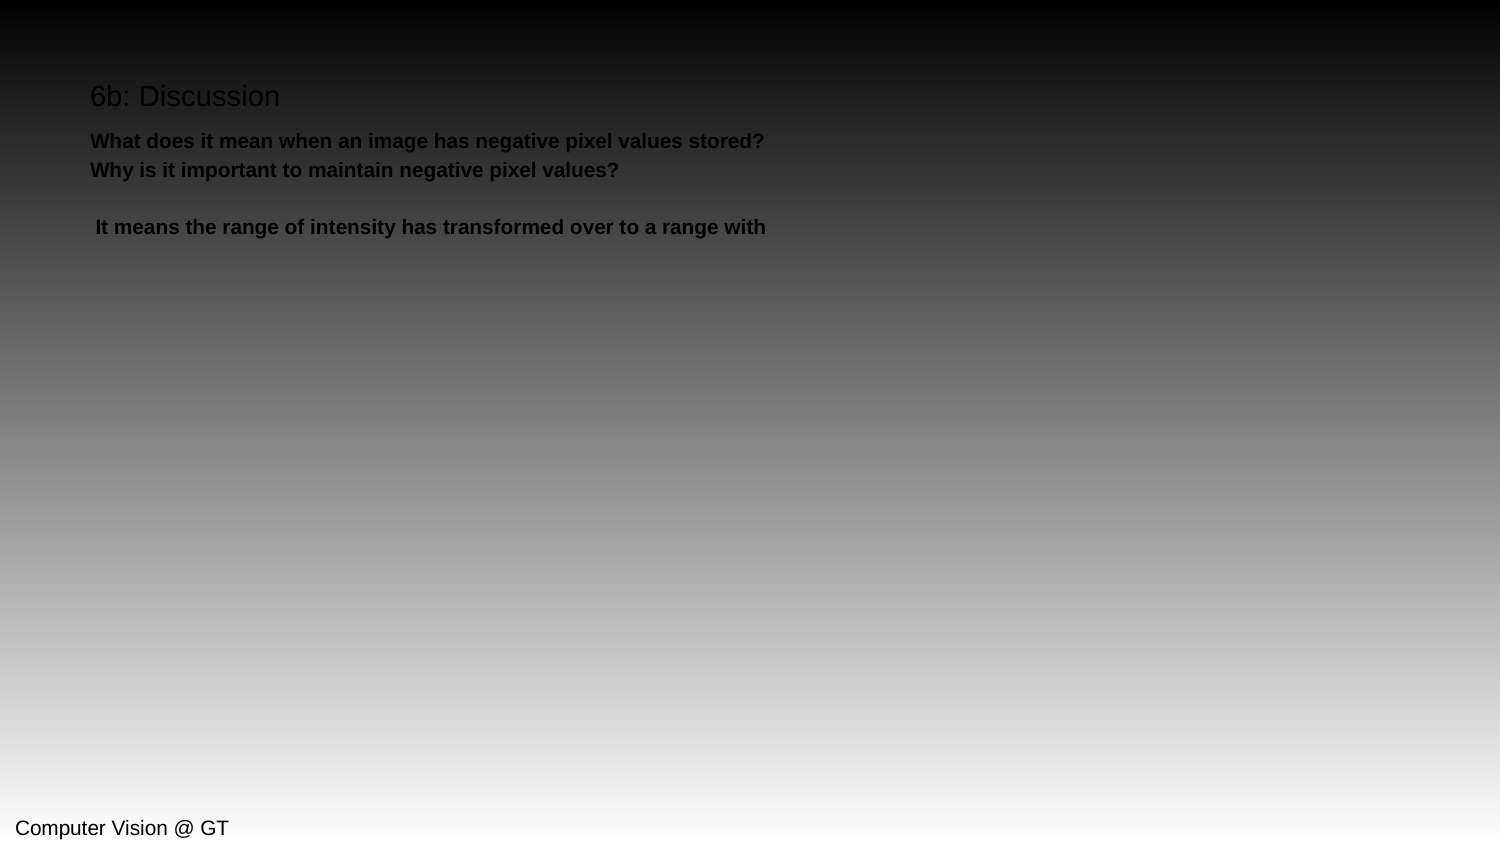

# 6b: Discussion
What does it mean when an image has negative pixel values stored?
Why is it important to maintain negative pixel values?
 It means the range of intensity has transformed over to a range with
Computer Vision @ GT